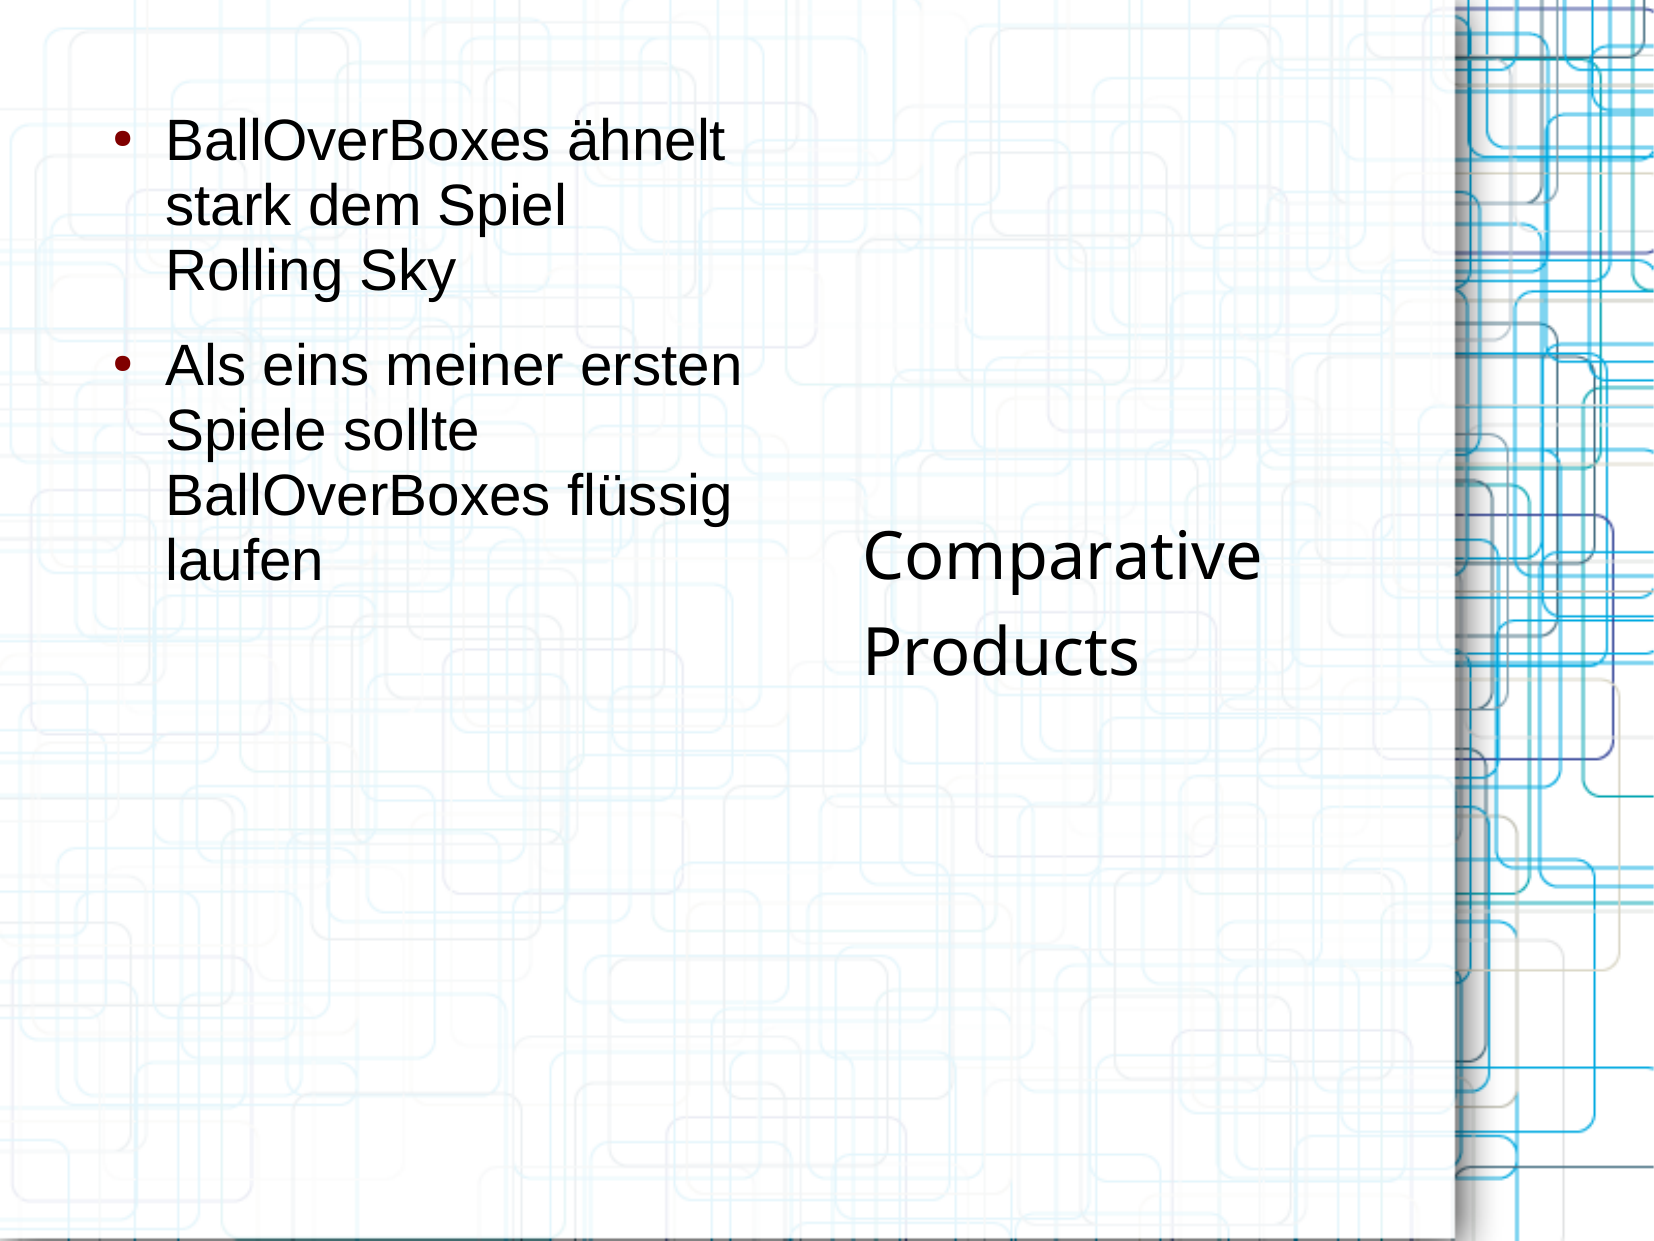

# BallOverBoxes ähnelt stark dem Spiel Rolling Sky
Als eins meiner ersten Spiele sollte BallOverBoxes flüssig laufen
Comparative
Products